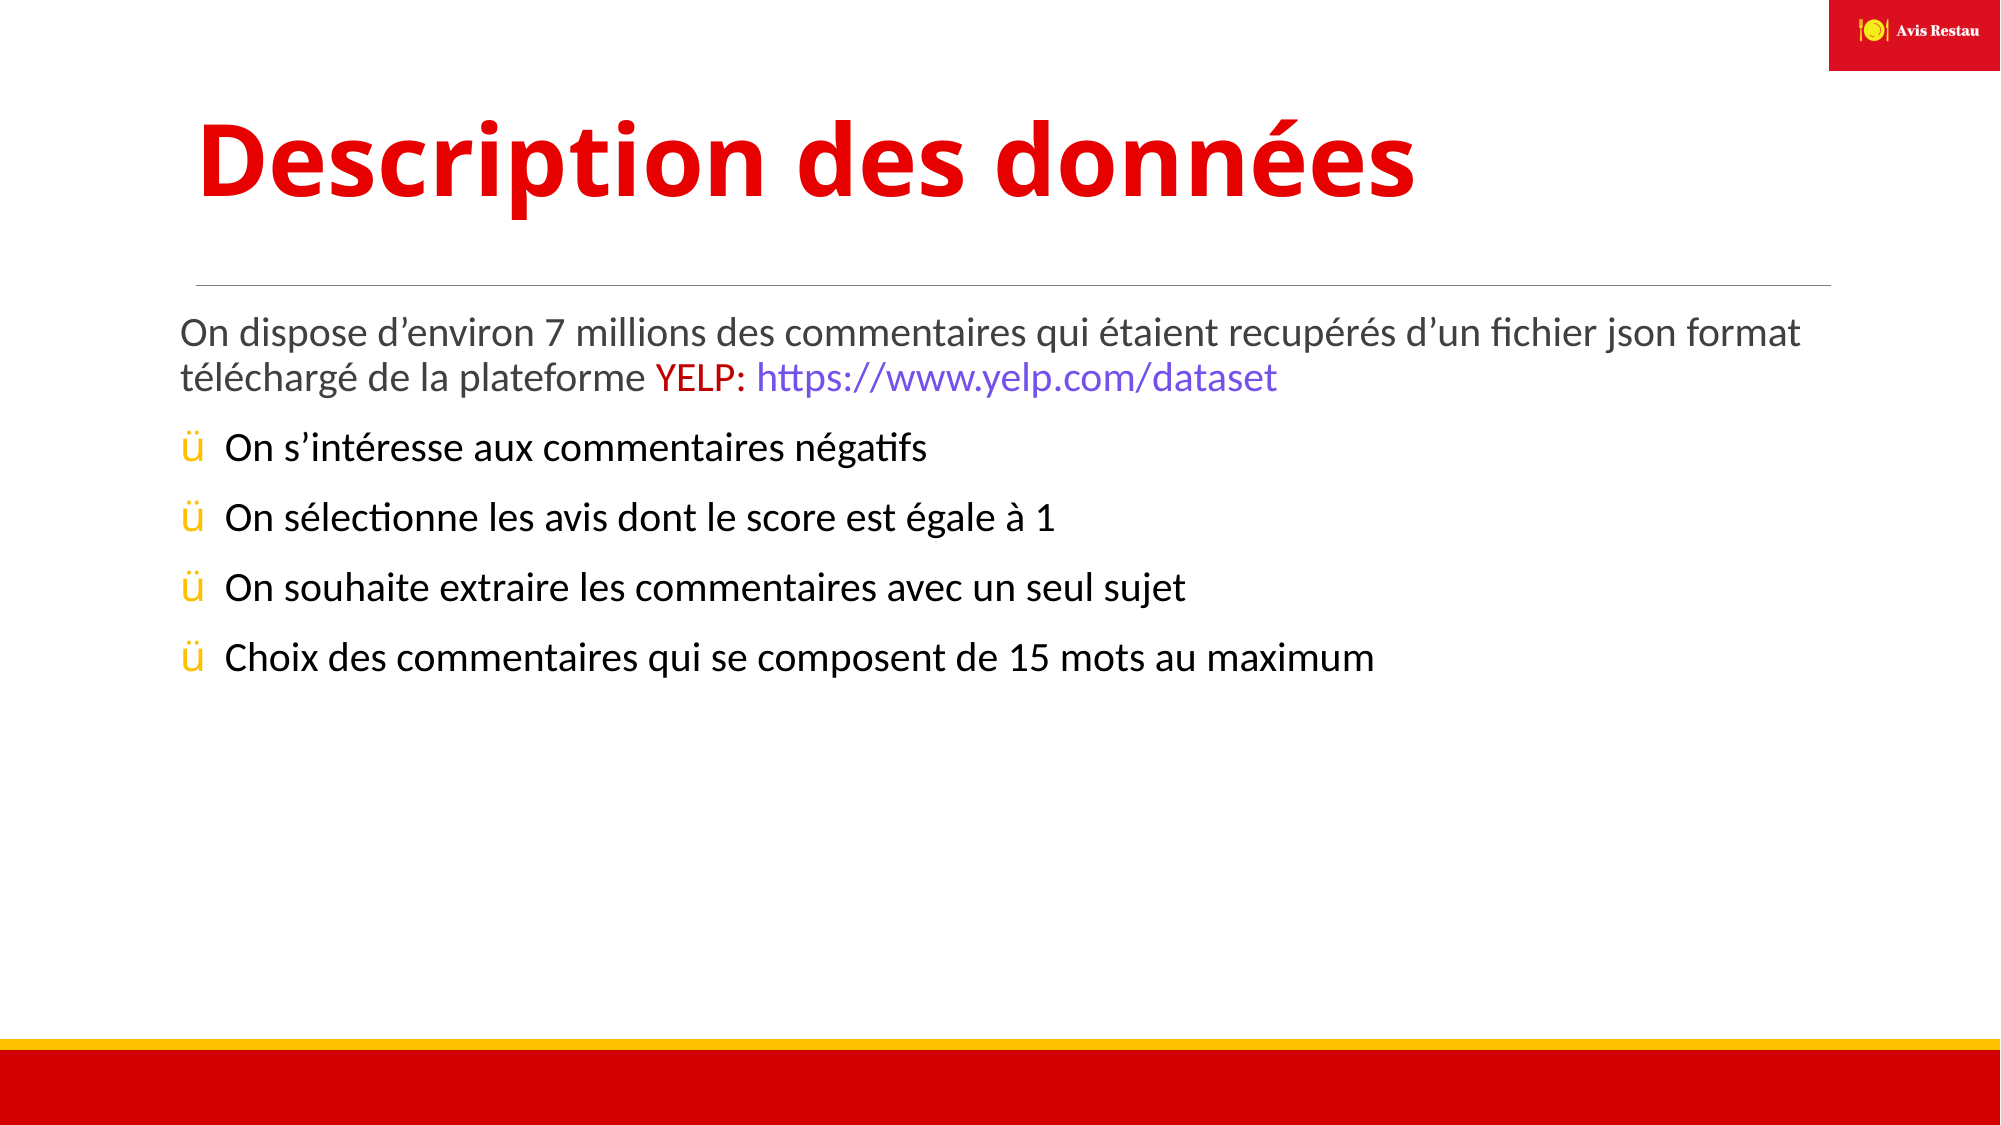

# Description des données
On dispose d’environ 7 millions des commentaires qui étaient recupérés d’un fichier json format téléchargé de la plateforme YELP: https://www.yelp.com/dataset
 On s’intéresse aux commentaires négatifs
 On sélectionne les avis dont le score est égale à 1
 On souhaite extraire les commentaires avec un seul sujet
 Choix des commentaires qui se composent de 15 mots au maximum